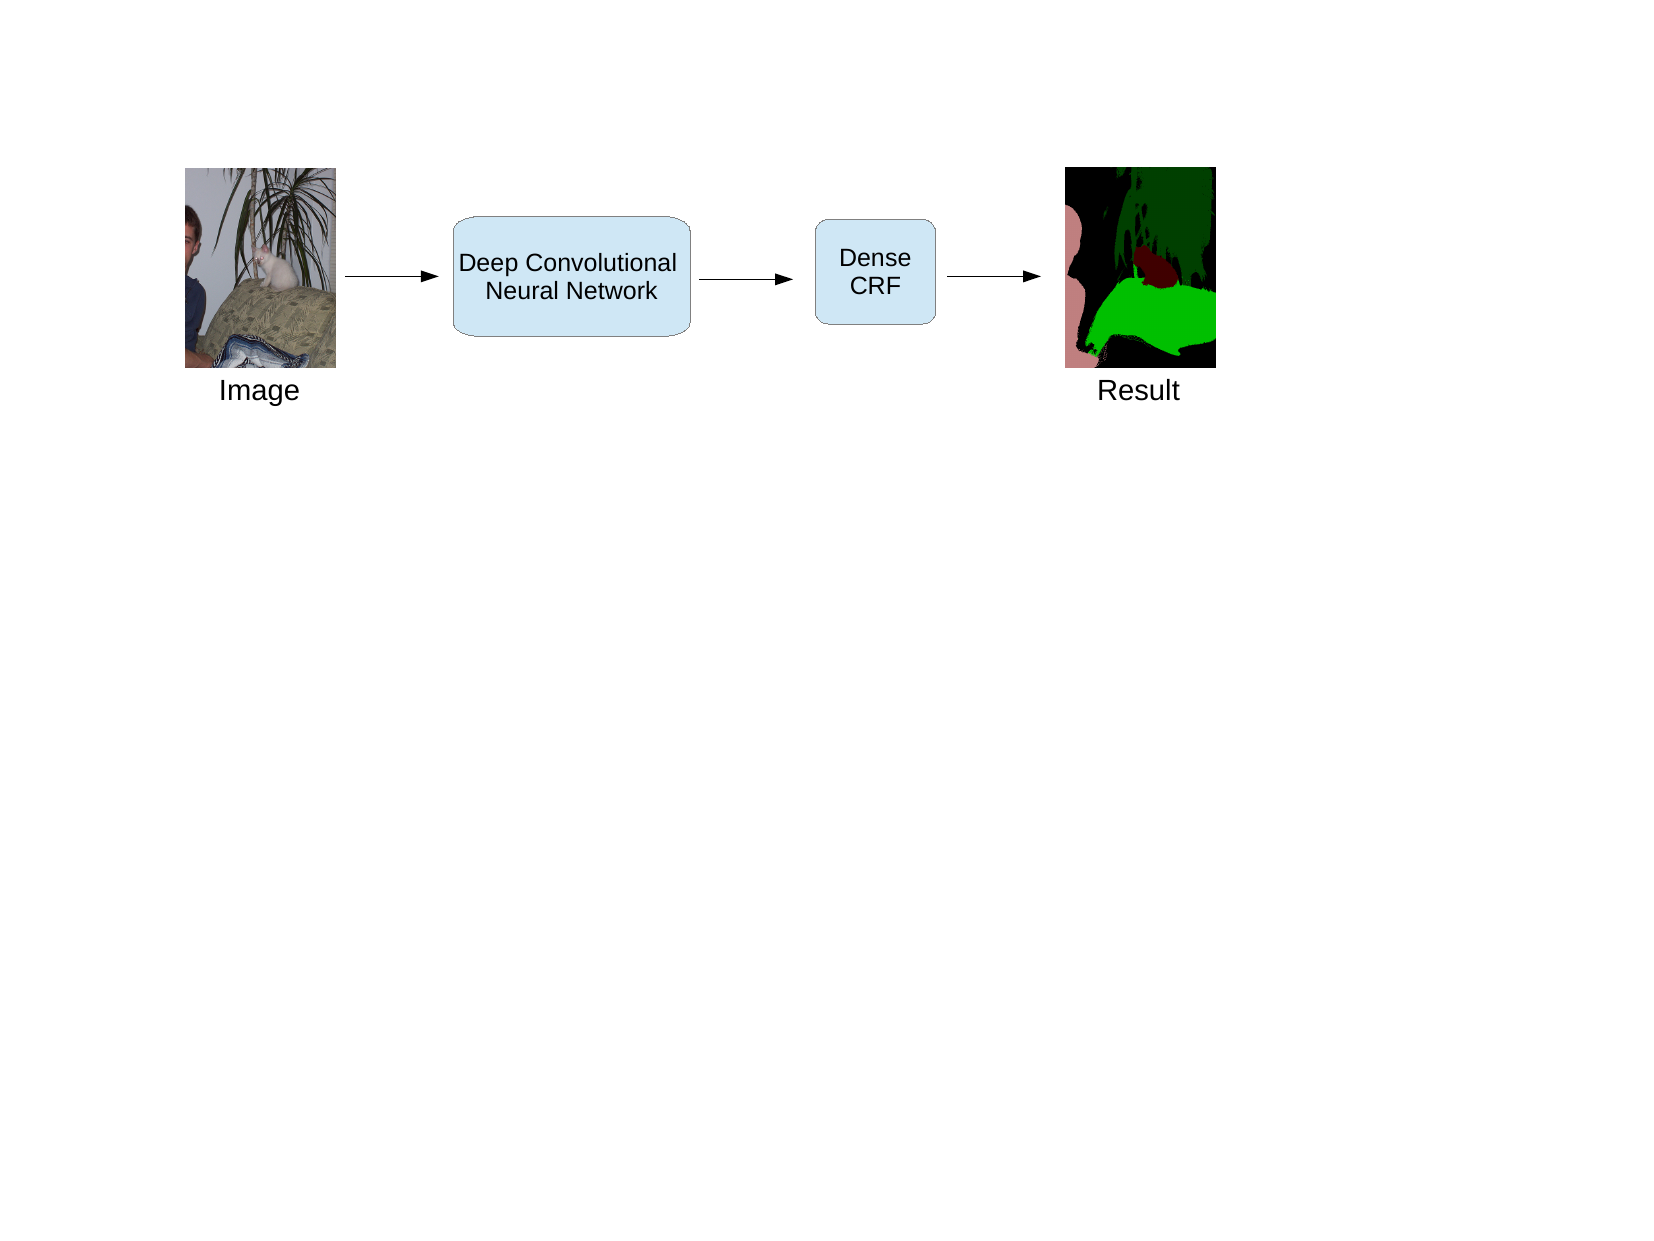

Deep Convolutional
Neural Network
Dense
CRF
Image
Result